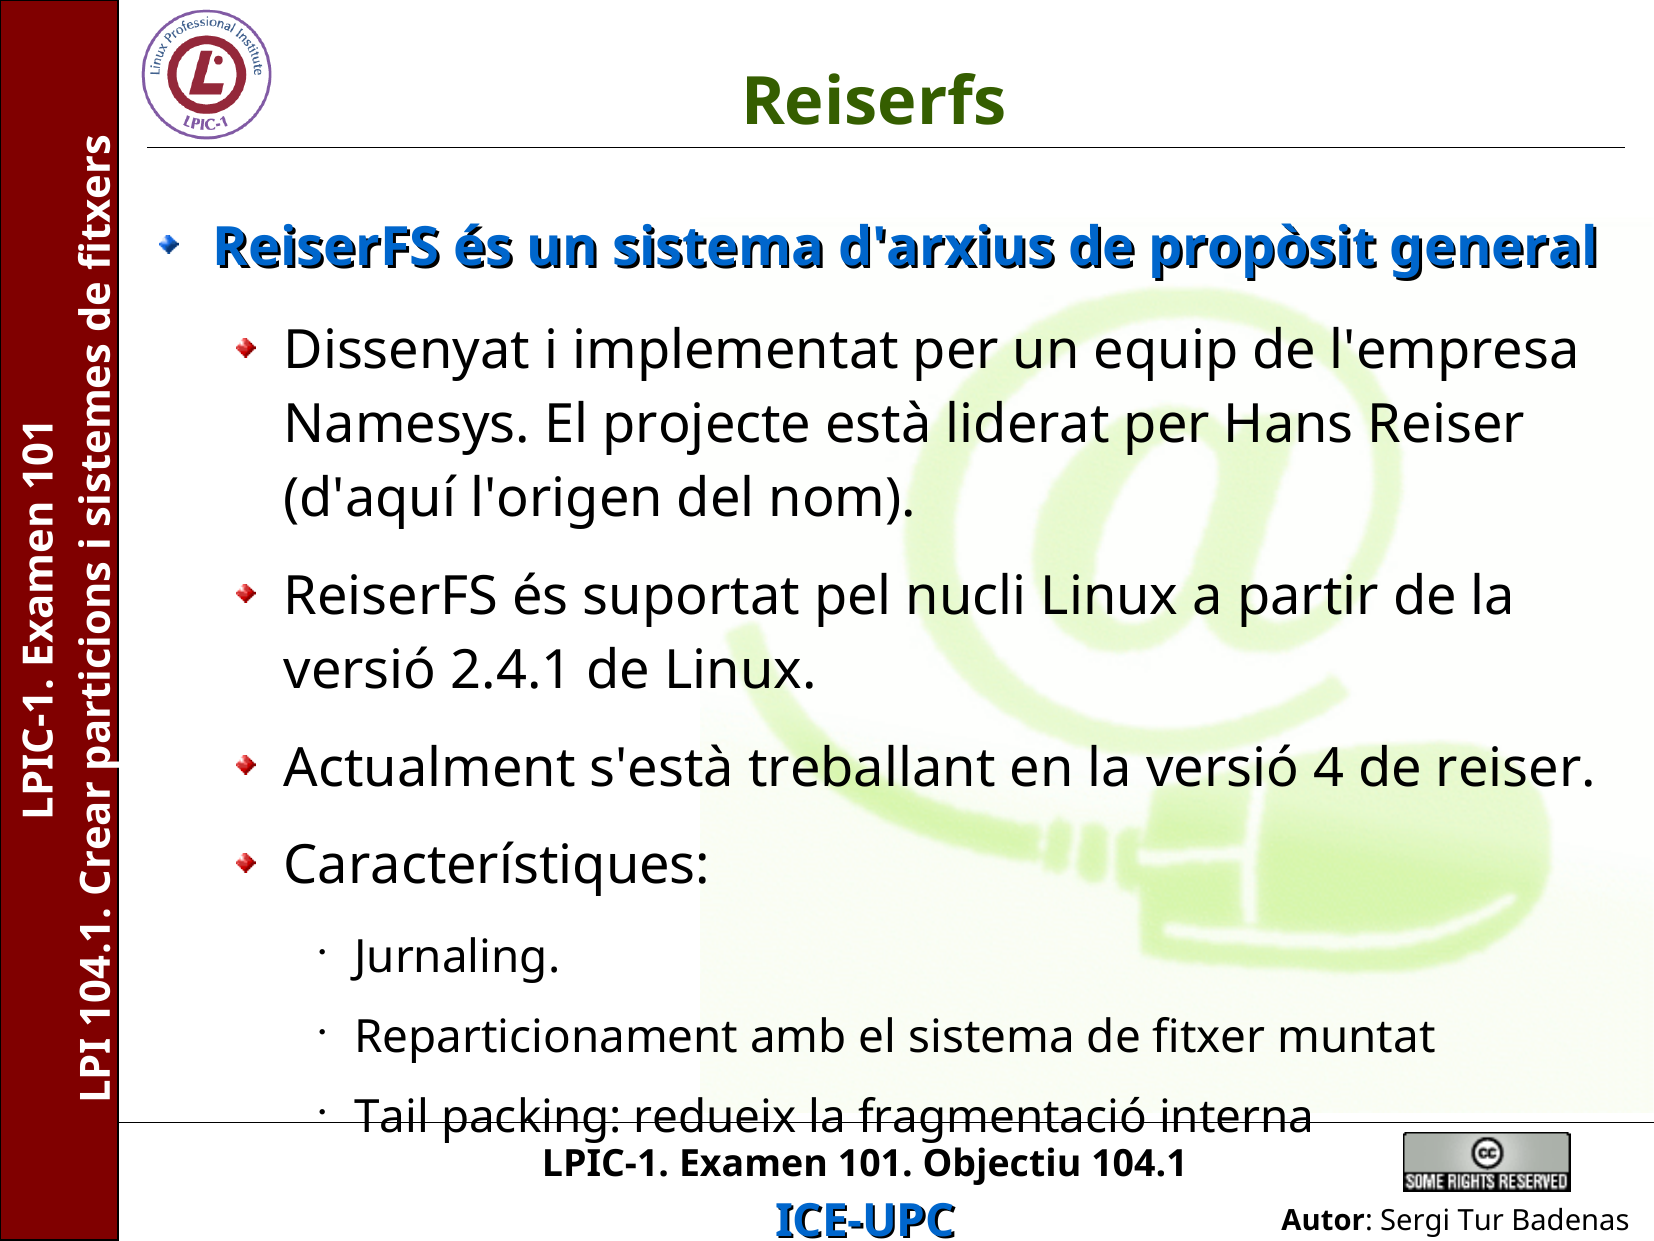

# Reiserfs
ReiserFS és un sistema d'arxius de propòsit general
Dissenyat i implementat per un equip de l'empresa Namesys. El projecte està liderat per Hans Reiser (d'aquí l'origen del nom).
ReiserFS és suportat pel nucli Linux a partir de la versió 2.4.1 de Linux.
Actualment s'està treballant en la versió 4 de reiser.
Característiques:
Jurnaling.
Reparticionament amb el sistema de fitxer muntat
Tail packing: redueix la fragmentació interna